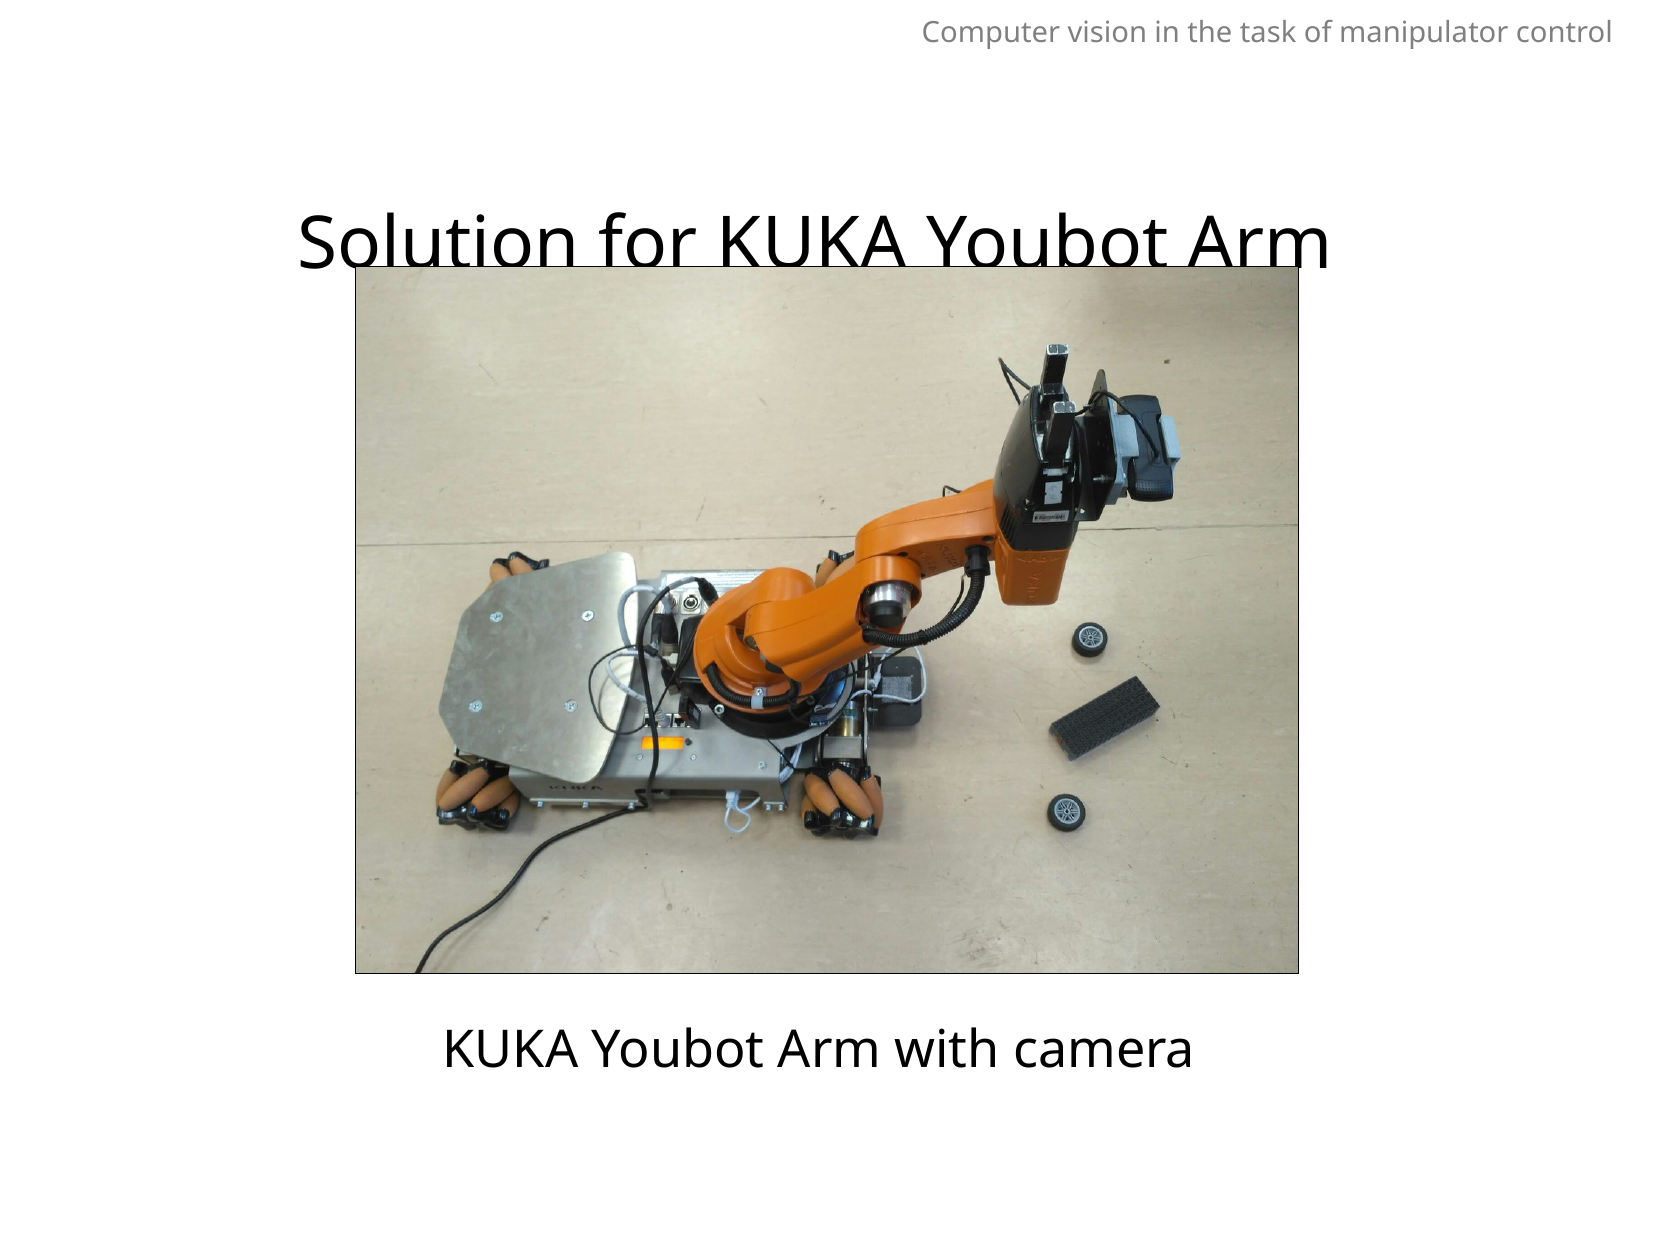

Computer vision in the task of manipulator control
Solution for KUKA Youbot Arm
KUKA Youbot Arm with camera